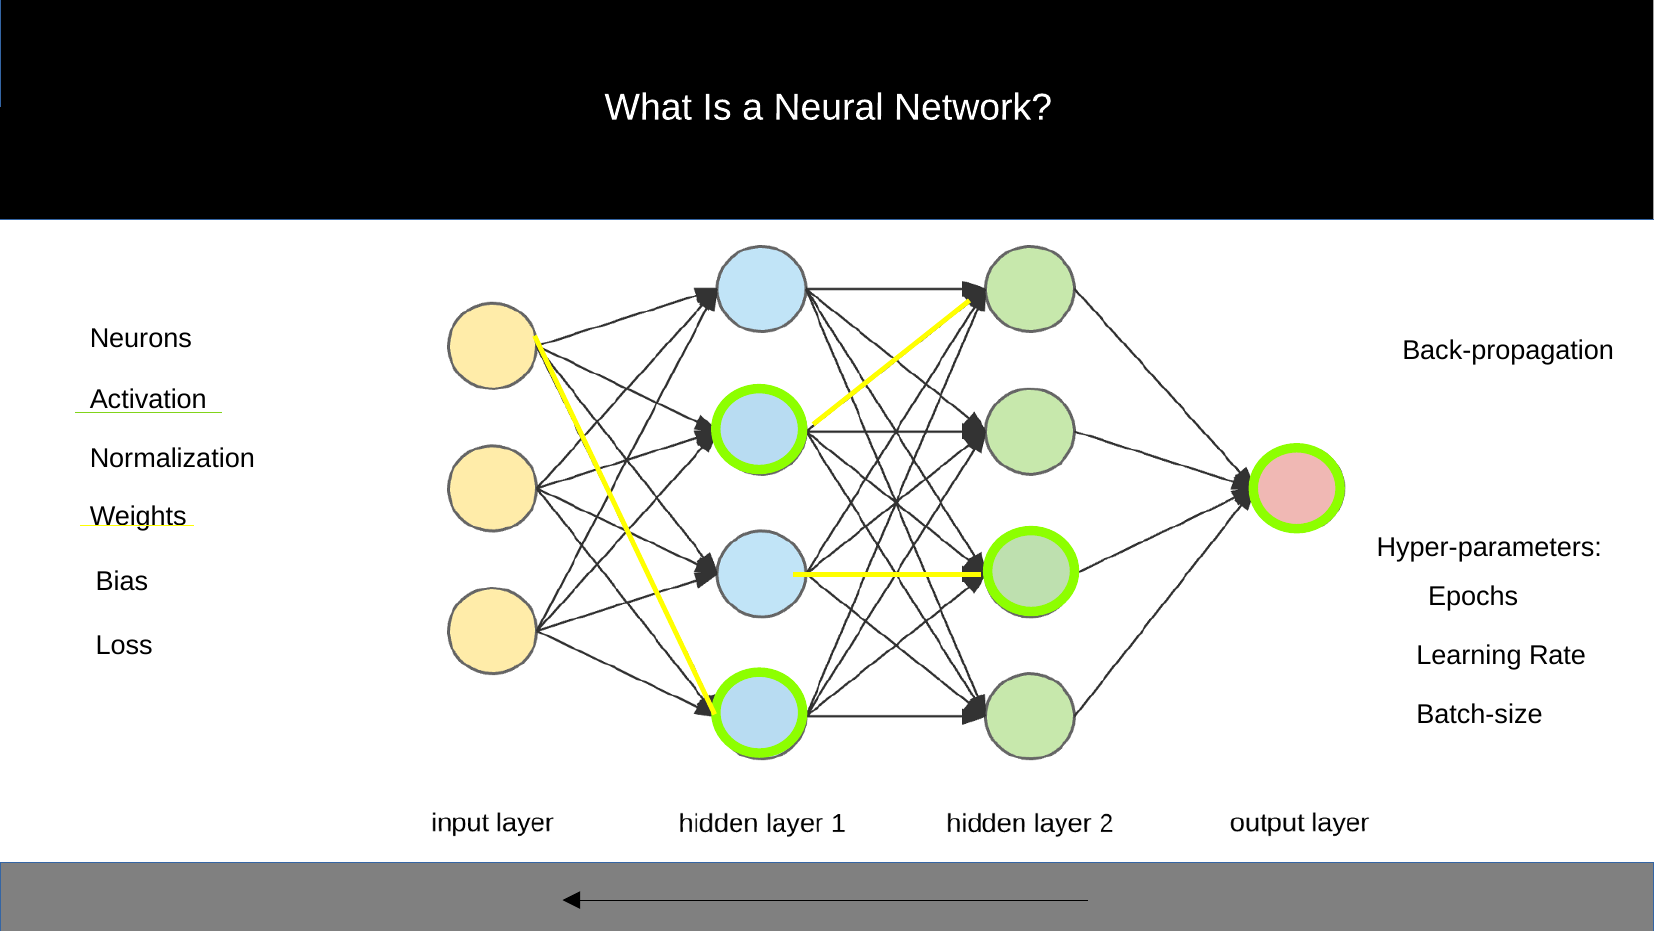

What Is a Neural Network?
#
Neurons
Back-propagation
Activation
Normalization
Weights
Hyper-parameters:
Bias
Epochs
Loss
Learning Rate
Batch-size